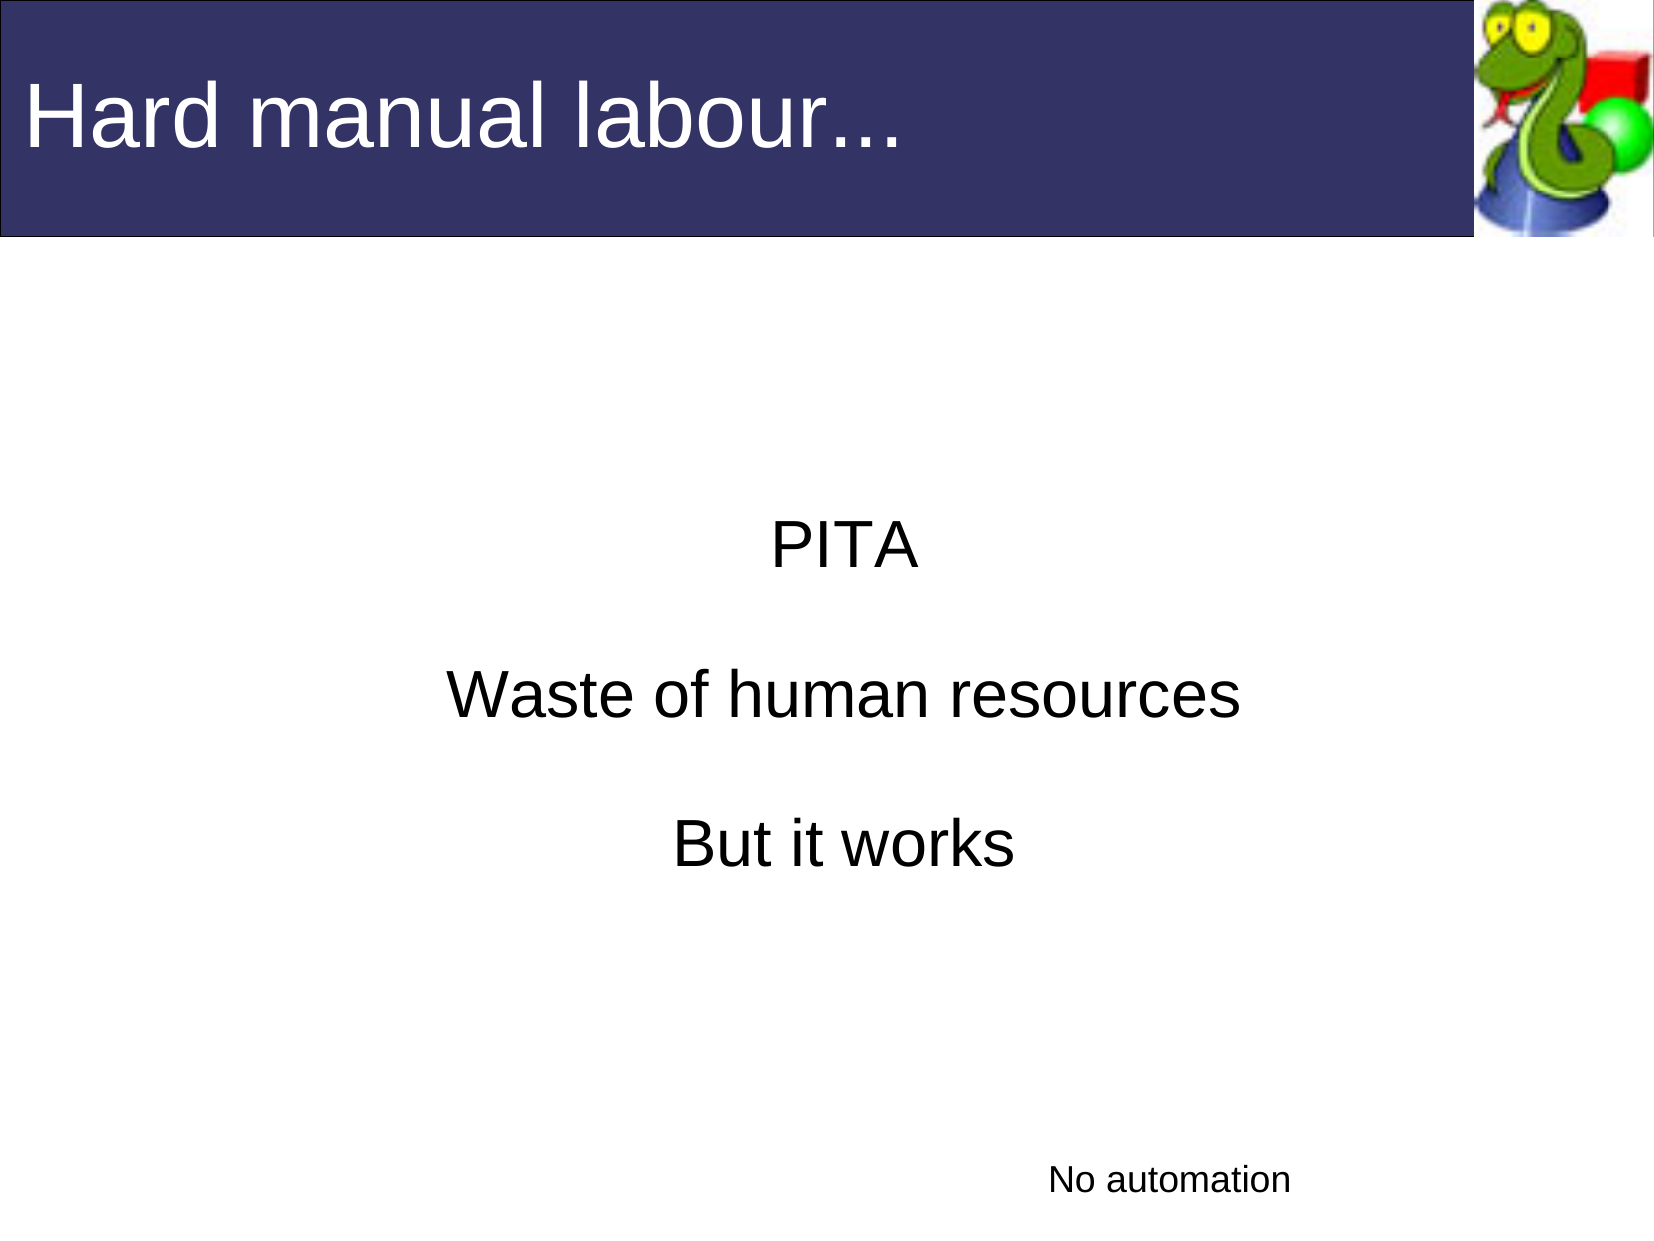

# Hard manual labour...
PITA
Waste of human resources
But it works
No automation